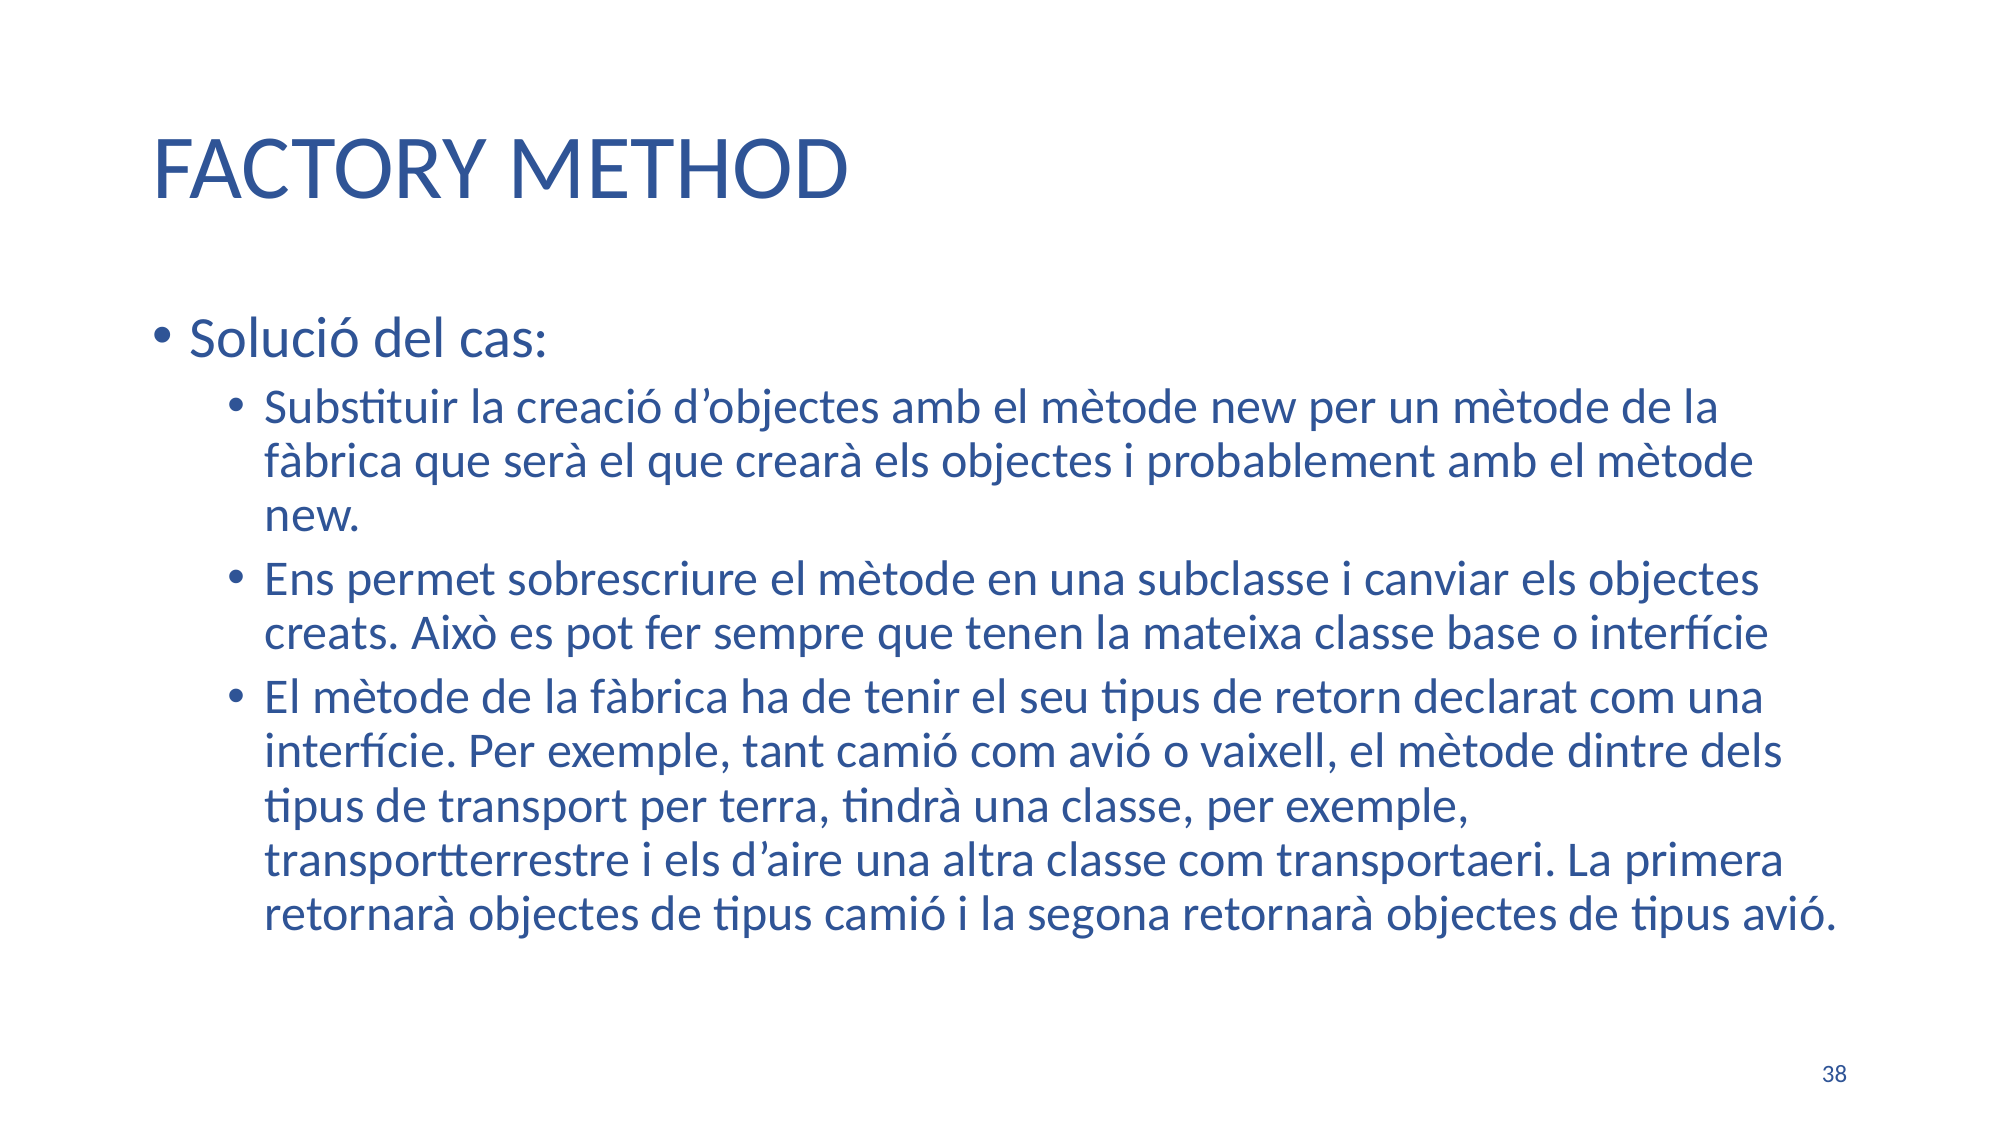

# FACTORY METHOD
Solució del cas:
Substituir la creació d’objectes amb el mètode new per un mètode de la fàbrica que serà el que crearà els objectes i probablement amb el mètode new.
Ens permet sobrescriure el mètode en una subclasse i canviar els objectes creats. Això es pot fer sempre que tenen la mateixa classe base o interfície
El mètode de la fàbrica ha de tenir el seu tipus de retorn declarat com una interfície. Per exemple, tant camió com avió o vaixell, el mètode dintre dels tipus de transport per terra, tindrà una classe, per exemple, transportterrestre i els d’aire una altra classe com transportaeri. La primera retornarà objectes de tipus camió i la segona retornarà objectes de tipus avió.